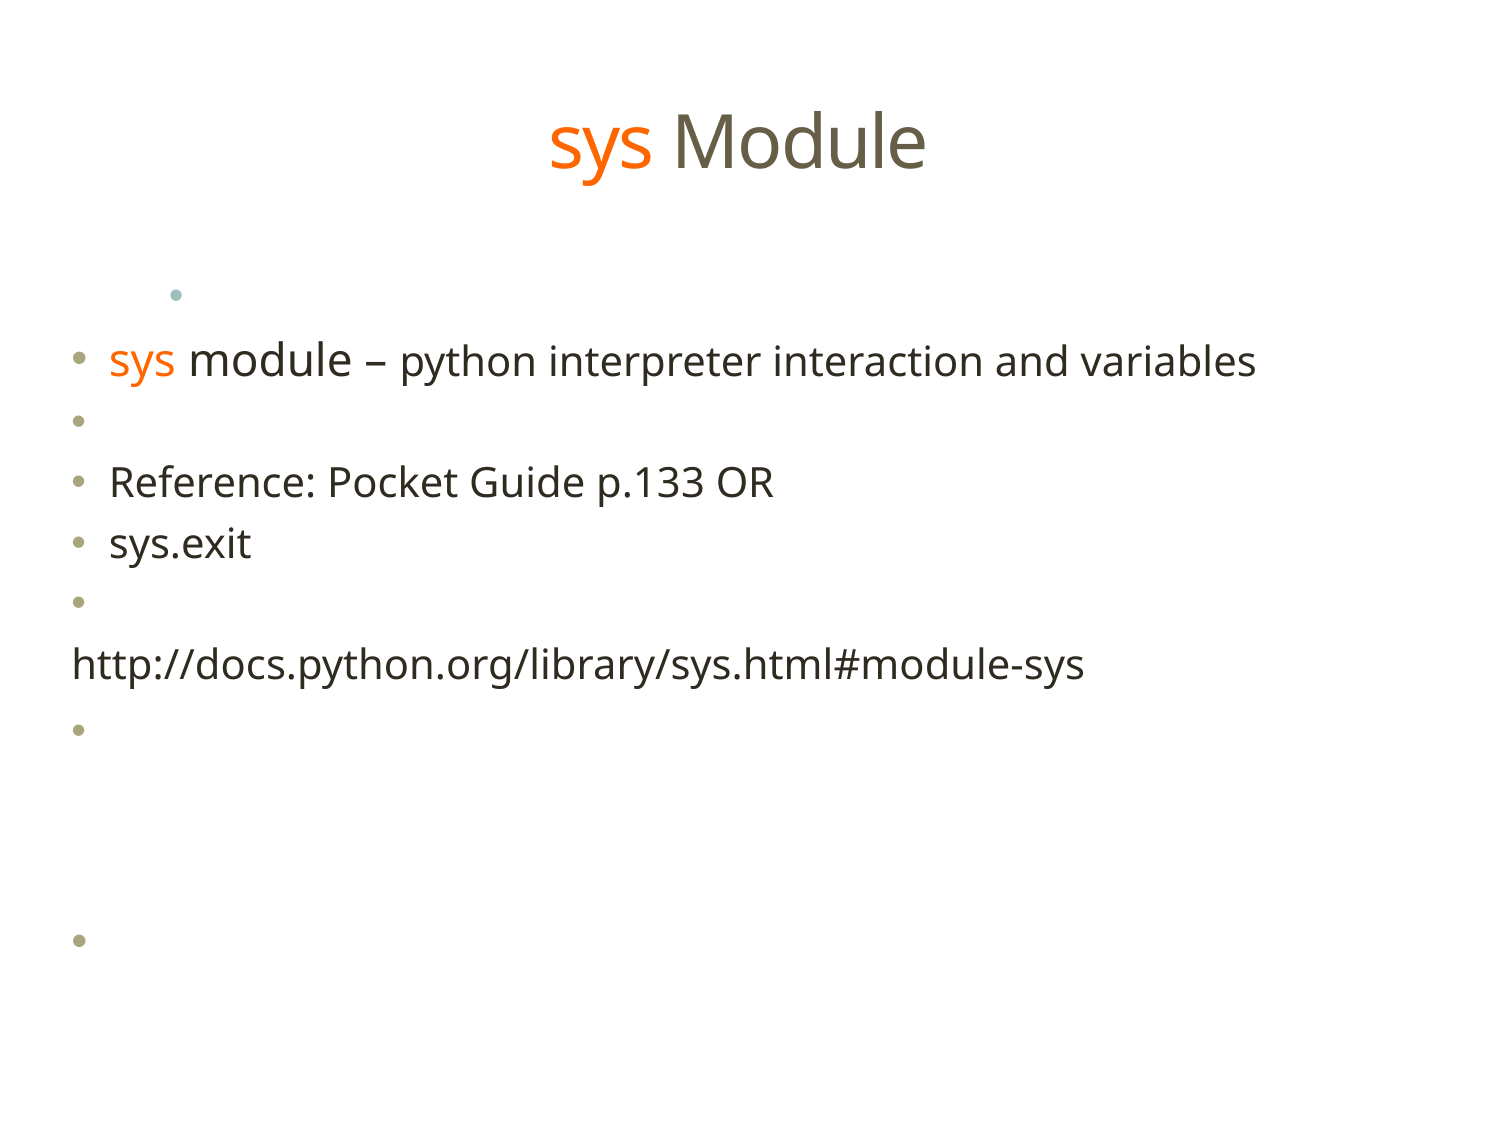

# sys Module
sys module – python interpreter interaction and variables
Reference: Pocket Guide p.133 OR
sys.exit
http://docs.python.org/library/sys.html#module-sys